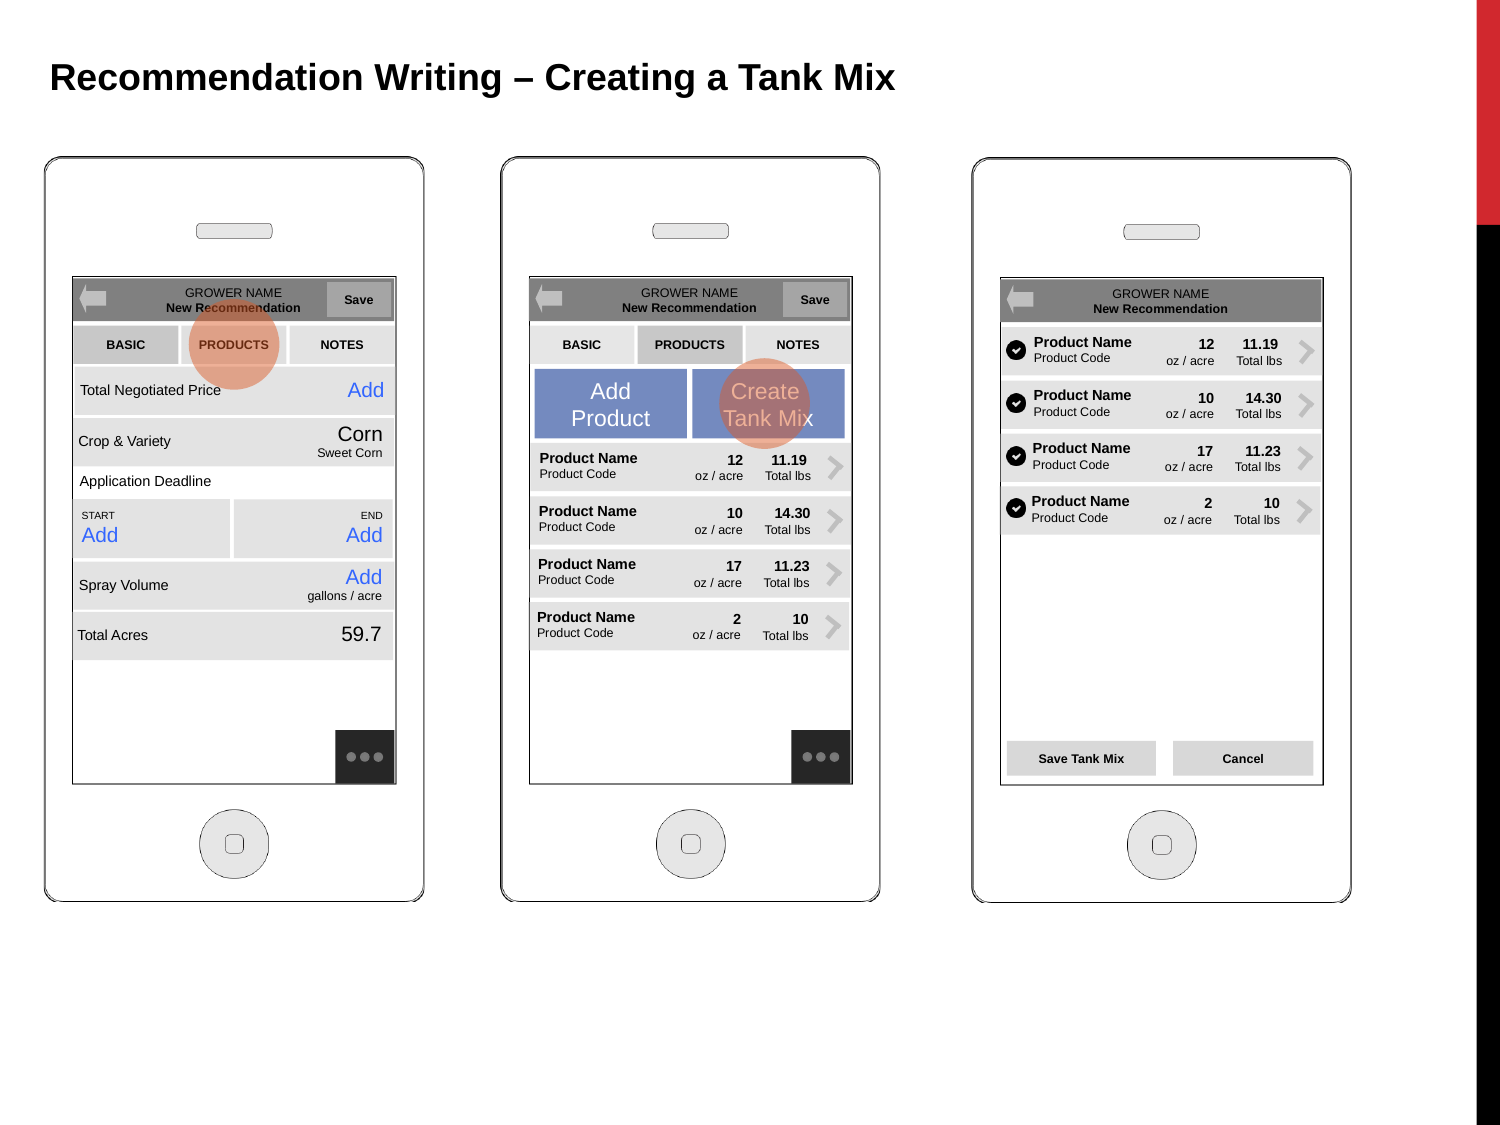

Recommendation Writing – Creating a Tank Mix
Tapping on the ‘Create Tank Mix’ changes the product list into select mode with checkboxes.
Additional buttons are surfaced and enabled when more than one product is selected.
Users need to select at least two products to be able to create a tank mix.
Once the selection is made, users can tap on ‘Save Tank Mix’.
Users can cancel out of the process by tapping the cancel button.
GROWER NAME
New Recommendation
Save
BASIC
PRODUCTS
NOTES
Total Negotiated Price
Add
Corn
Sweet Corn
Crop & Variety
Application Deadline
START
Add
END
Add
Add
gallons / acre
Spray Volume
Total Acres
59.7
GROWER NAME
New Recommendation
Save
BASIC
PRODUCTS
NOTES
Add Product
Create
Tank Mix
Product Name
Product Code
12
oz / acre
11.19
Total lbs
Product Name
Product Code
10
oz / acre
14.30
Total lbs
Product Name
Product Code
17
oz / acre
11.23
Total lbs
Product Name
Product Code
2
oz / acre
10
Total lbs
GROWER NAME
New Recommendation
Product Name
Product Code
12
oz / acre
11.19
Total lbs
Product Name
Product Code
10
oz / acre
14.30
Total lbs
Product Name
Product Code
17
oz / acre
11.23
Total lbs
Product Name
Product Code
2
oz / acre
10
Total lbs
Save Tank Mix
Cancel